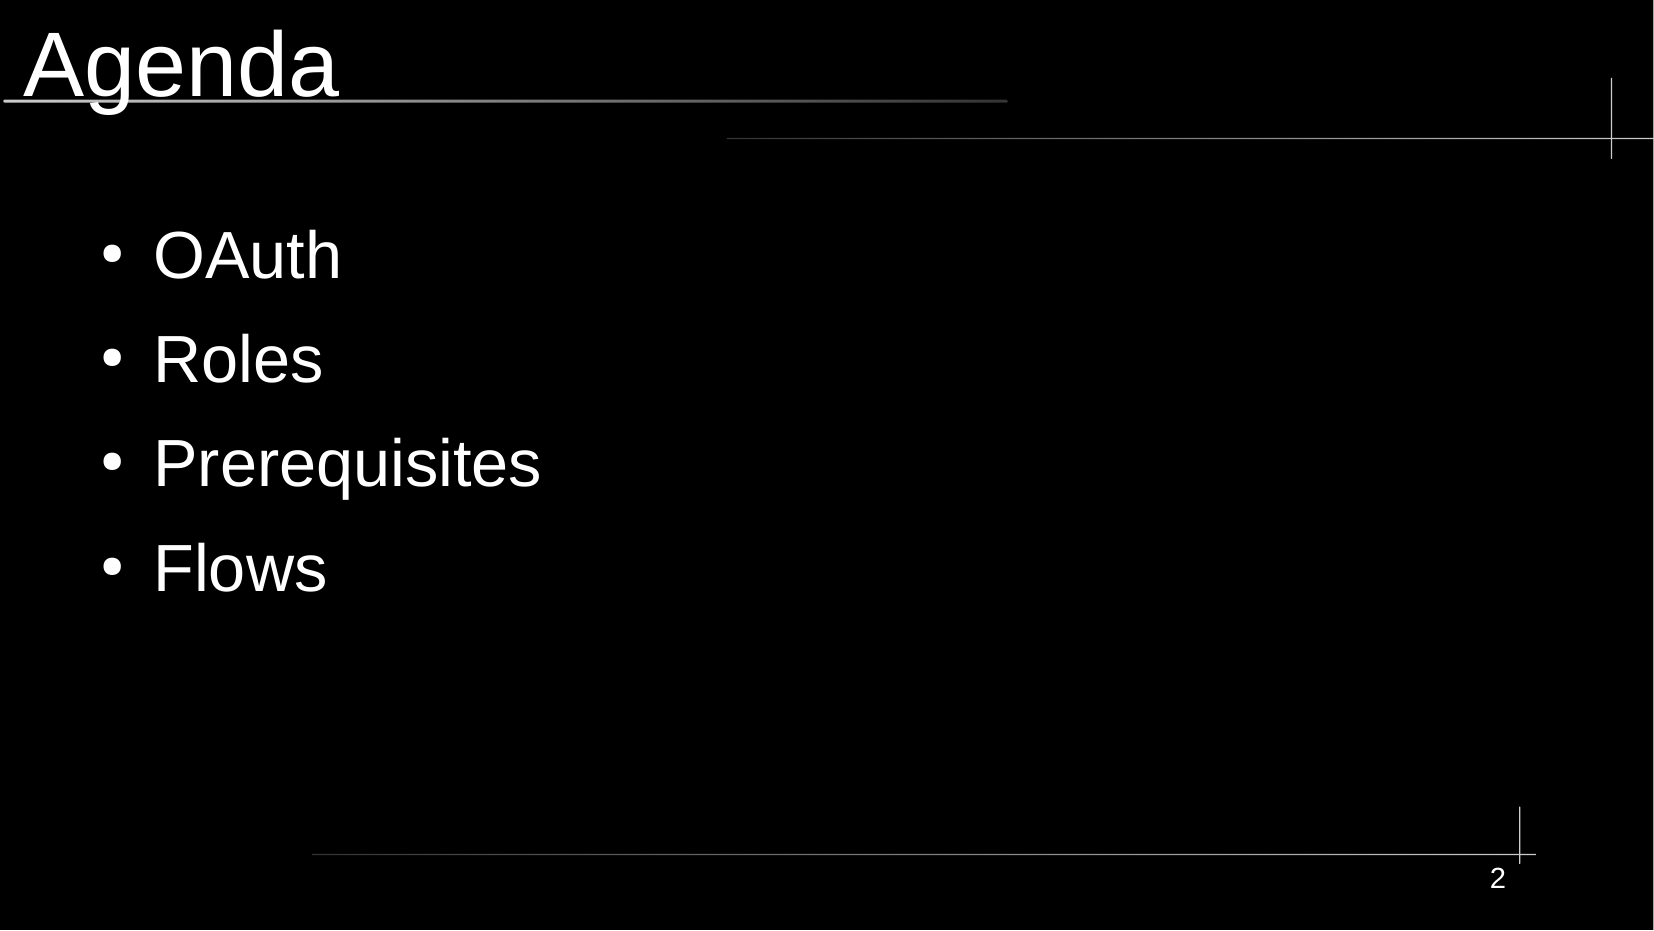

# Agenda
OAuth
Roles
Prerequisites
Flows
2